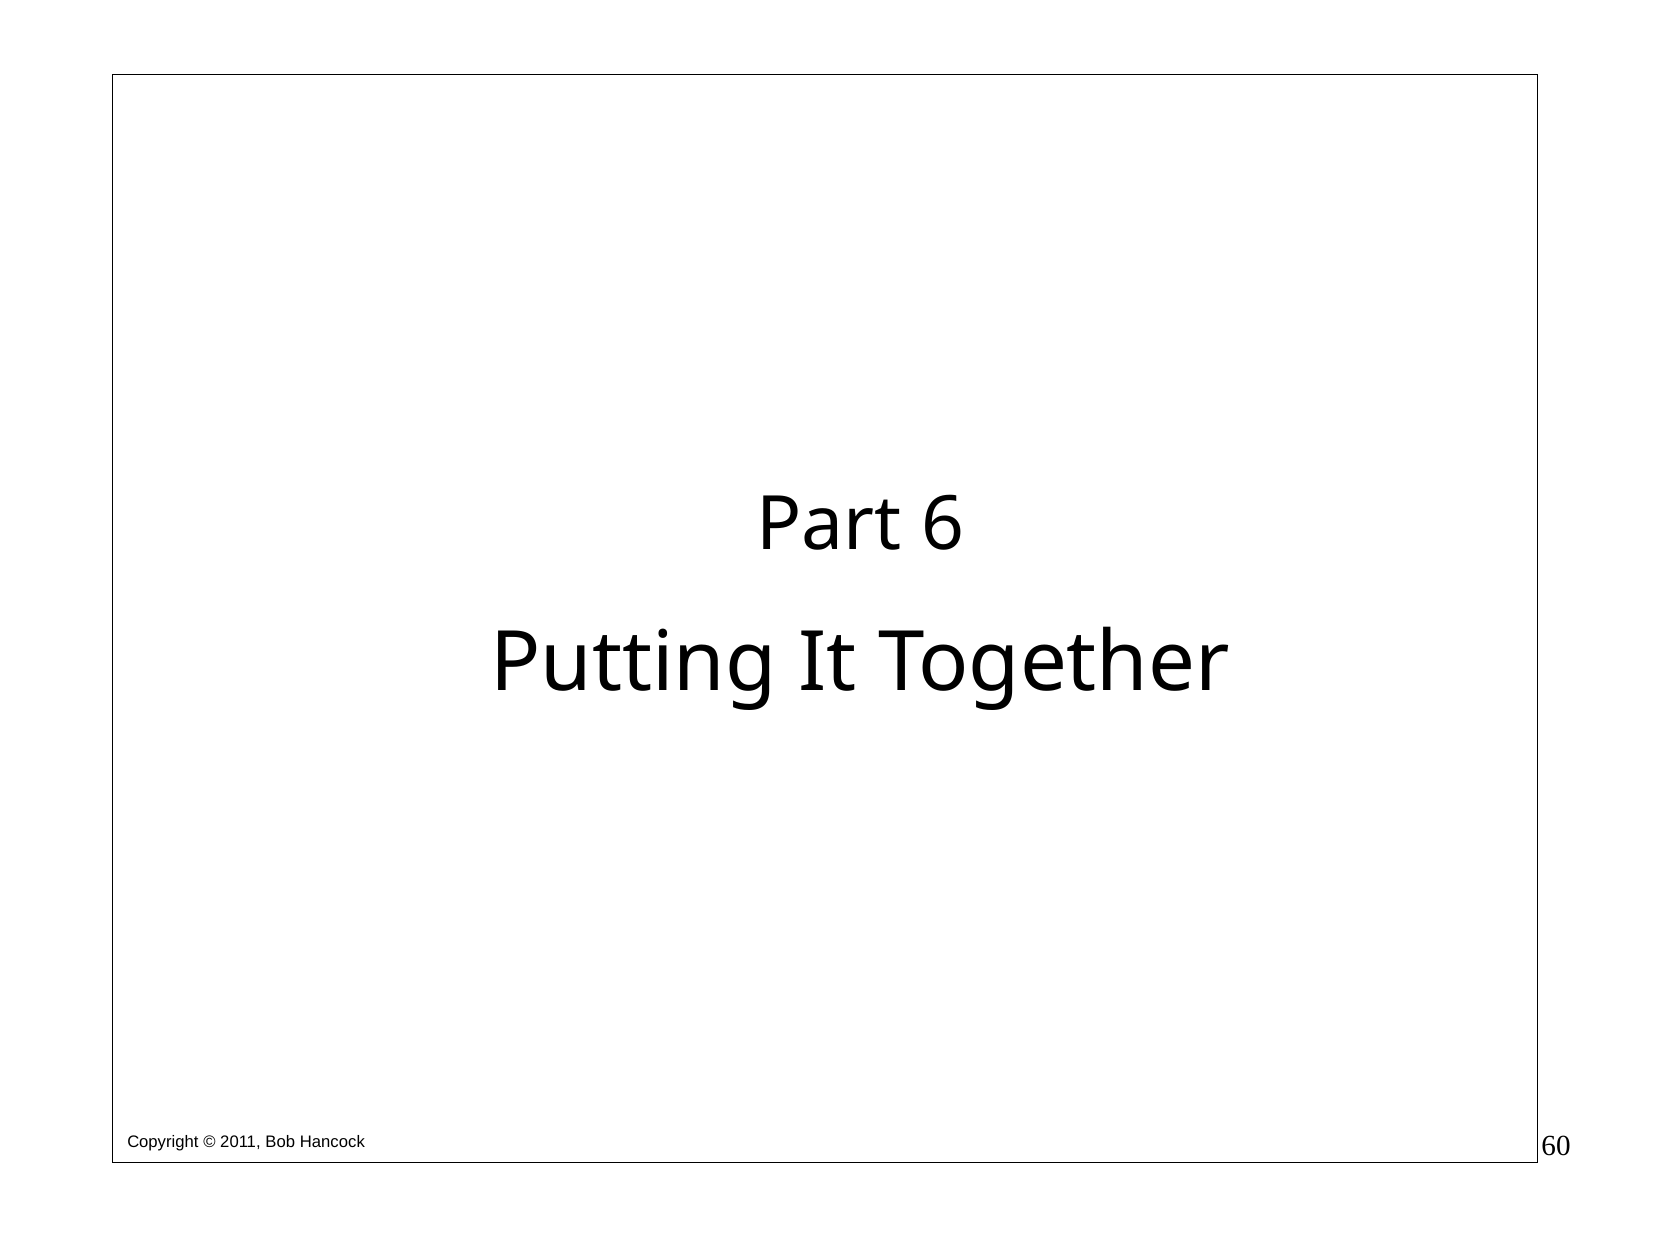

#
Part 6
Putting It Together
Copyright © 2011, Bob Hancock
60